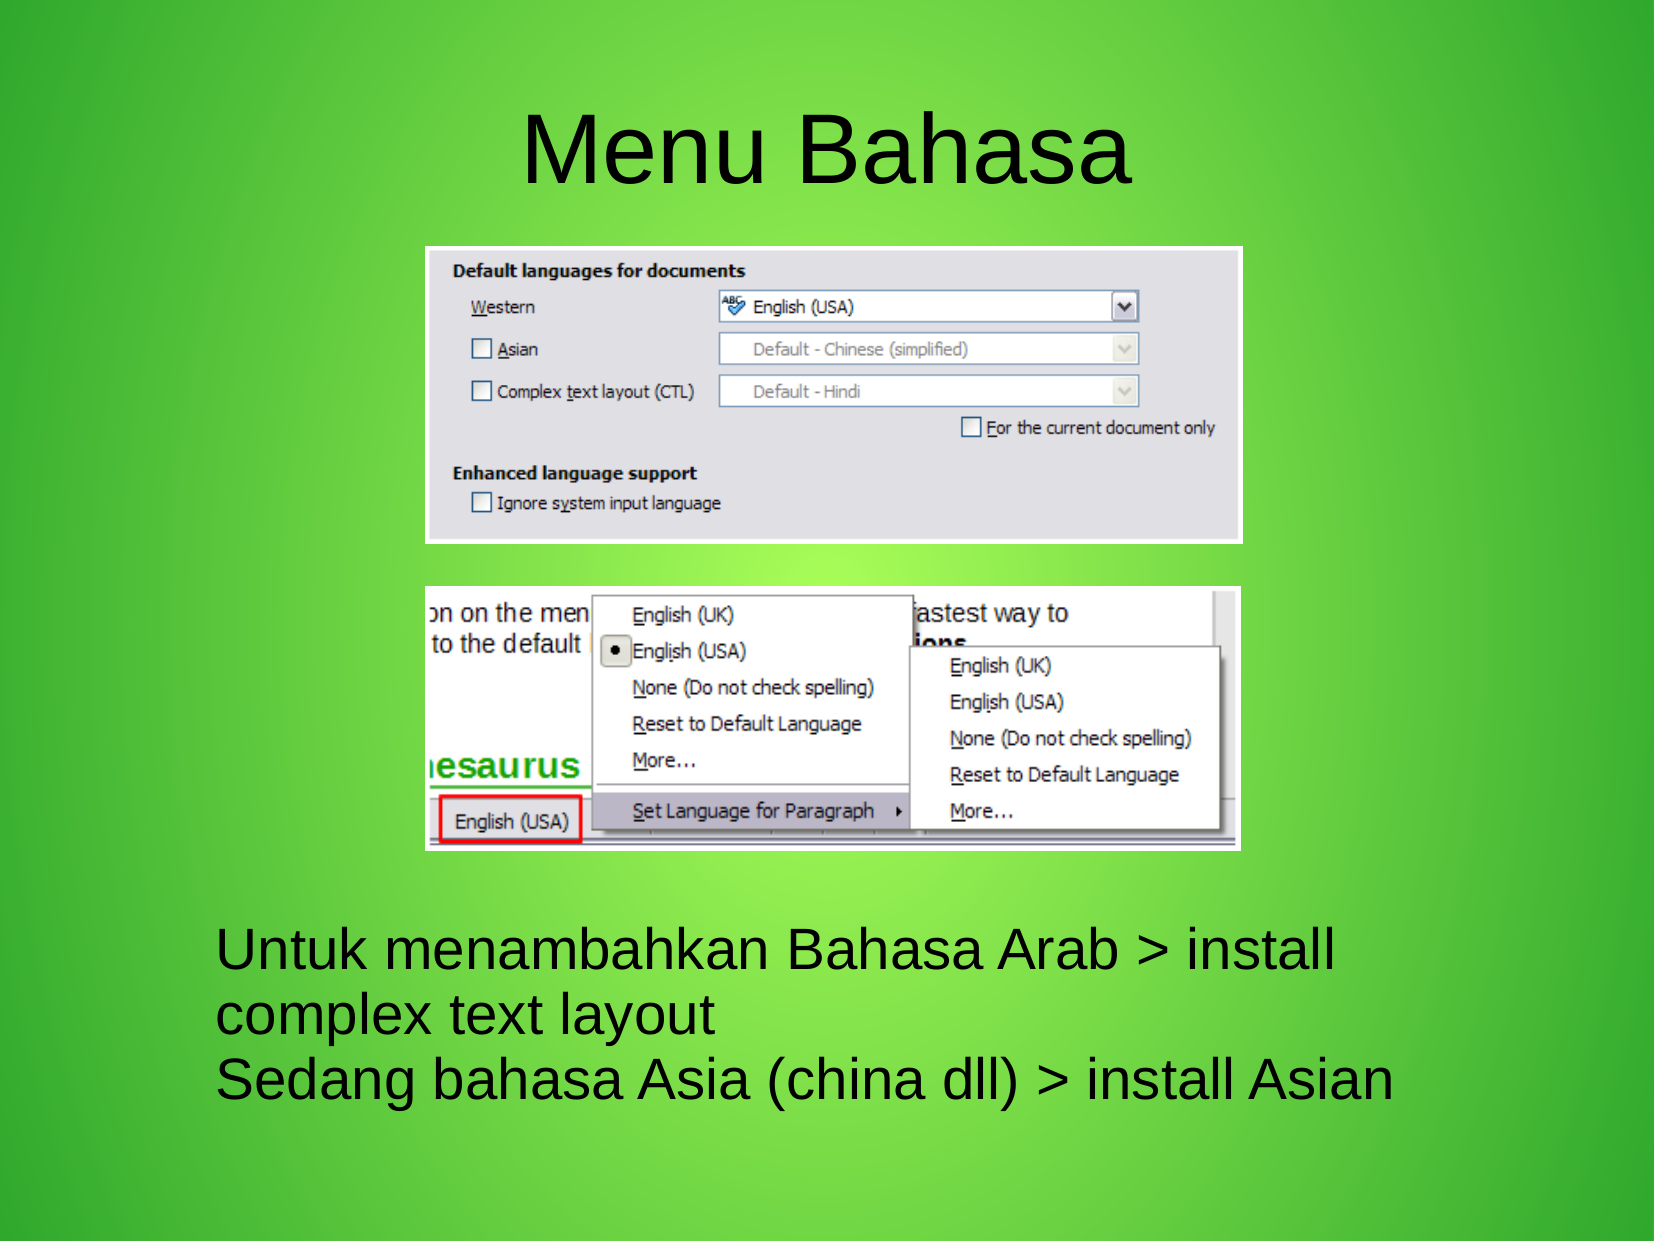

# Menu Bahasa
Untuk menambahkan Bahasa Arab > install complex text layout
Sedang bahasa Asia (china dll) > install Asian